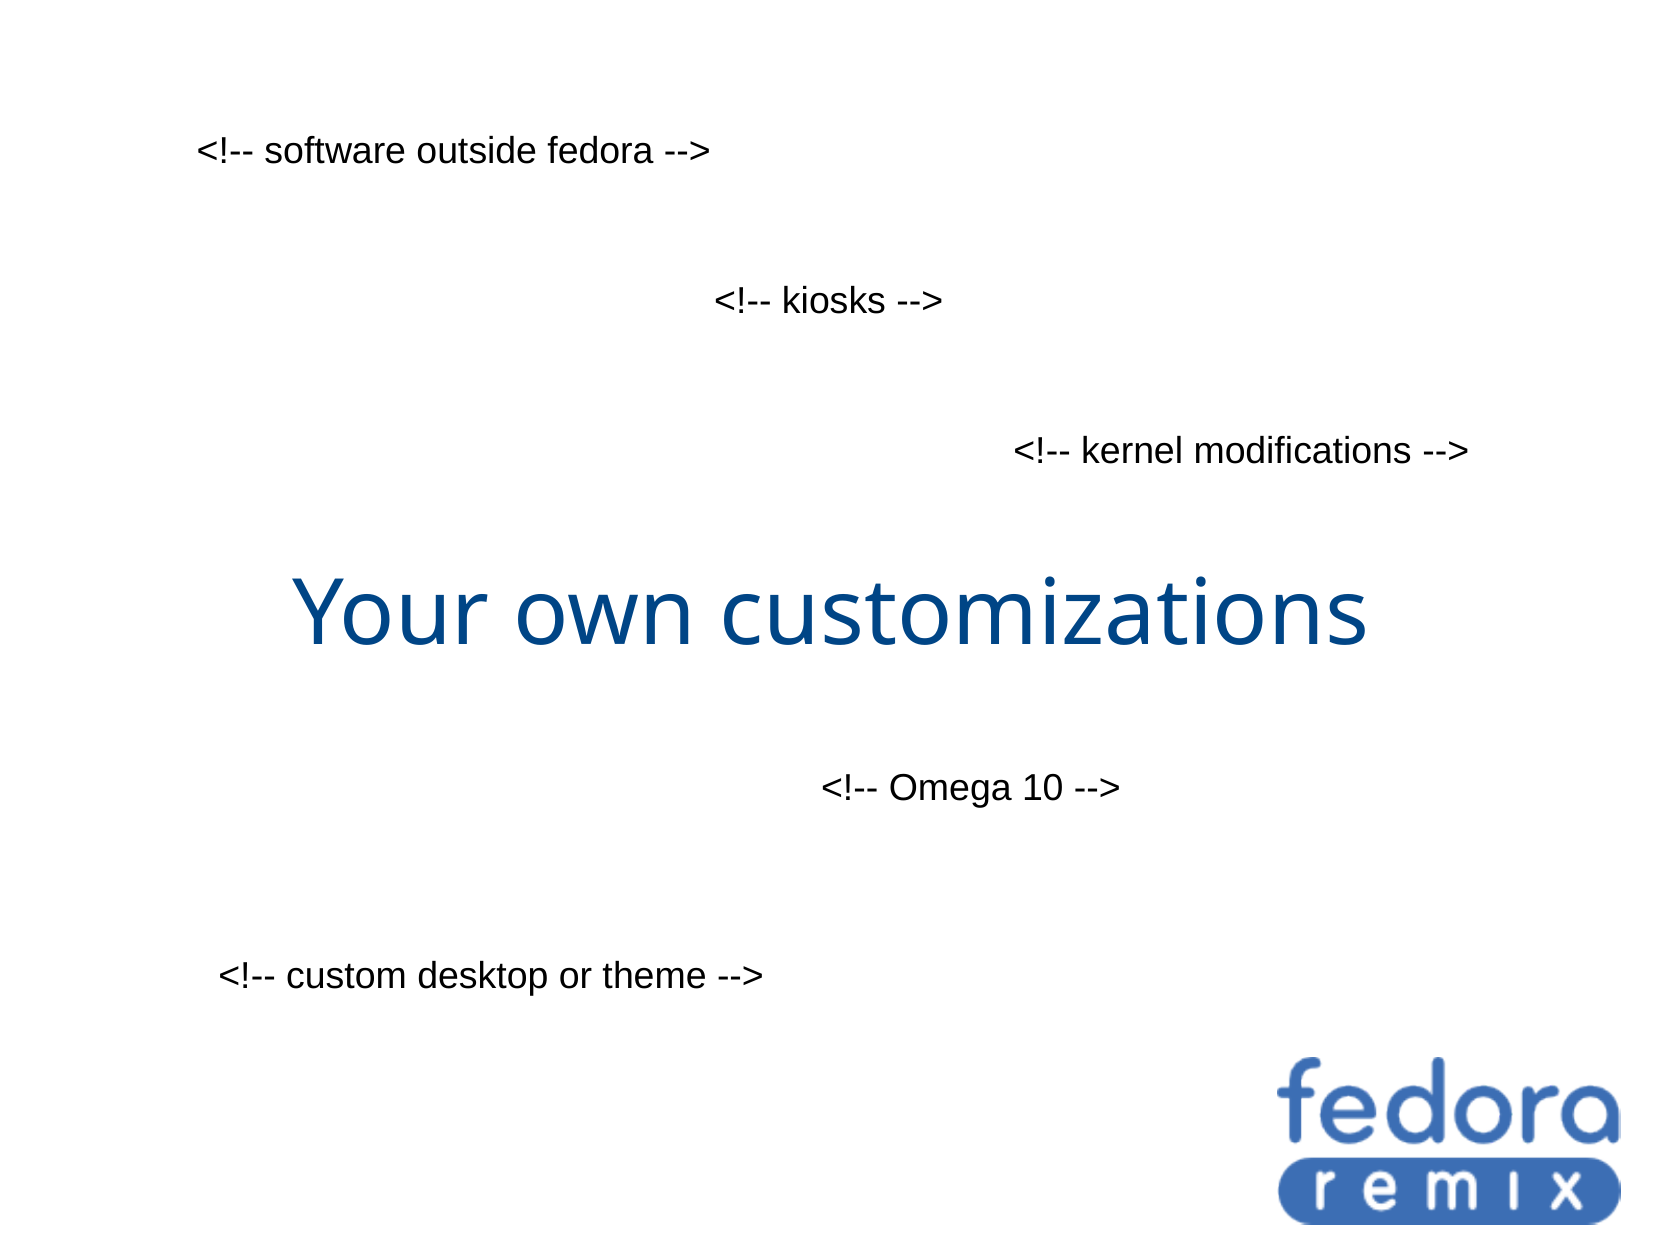

<!-- software outside fedora -->
<!-- kiosks -->
<!-- kernel modifications -->
# Your own customizations
<!-- Omega 10 -->
<!-- custom desktop or theme -->